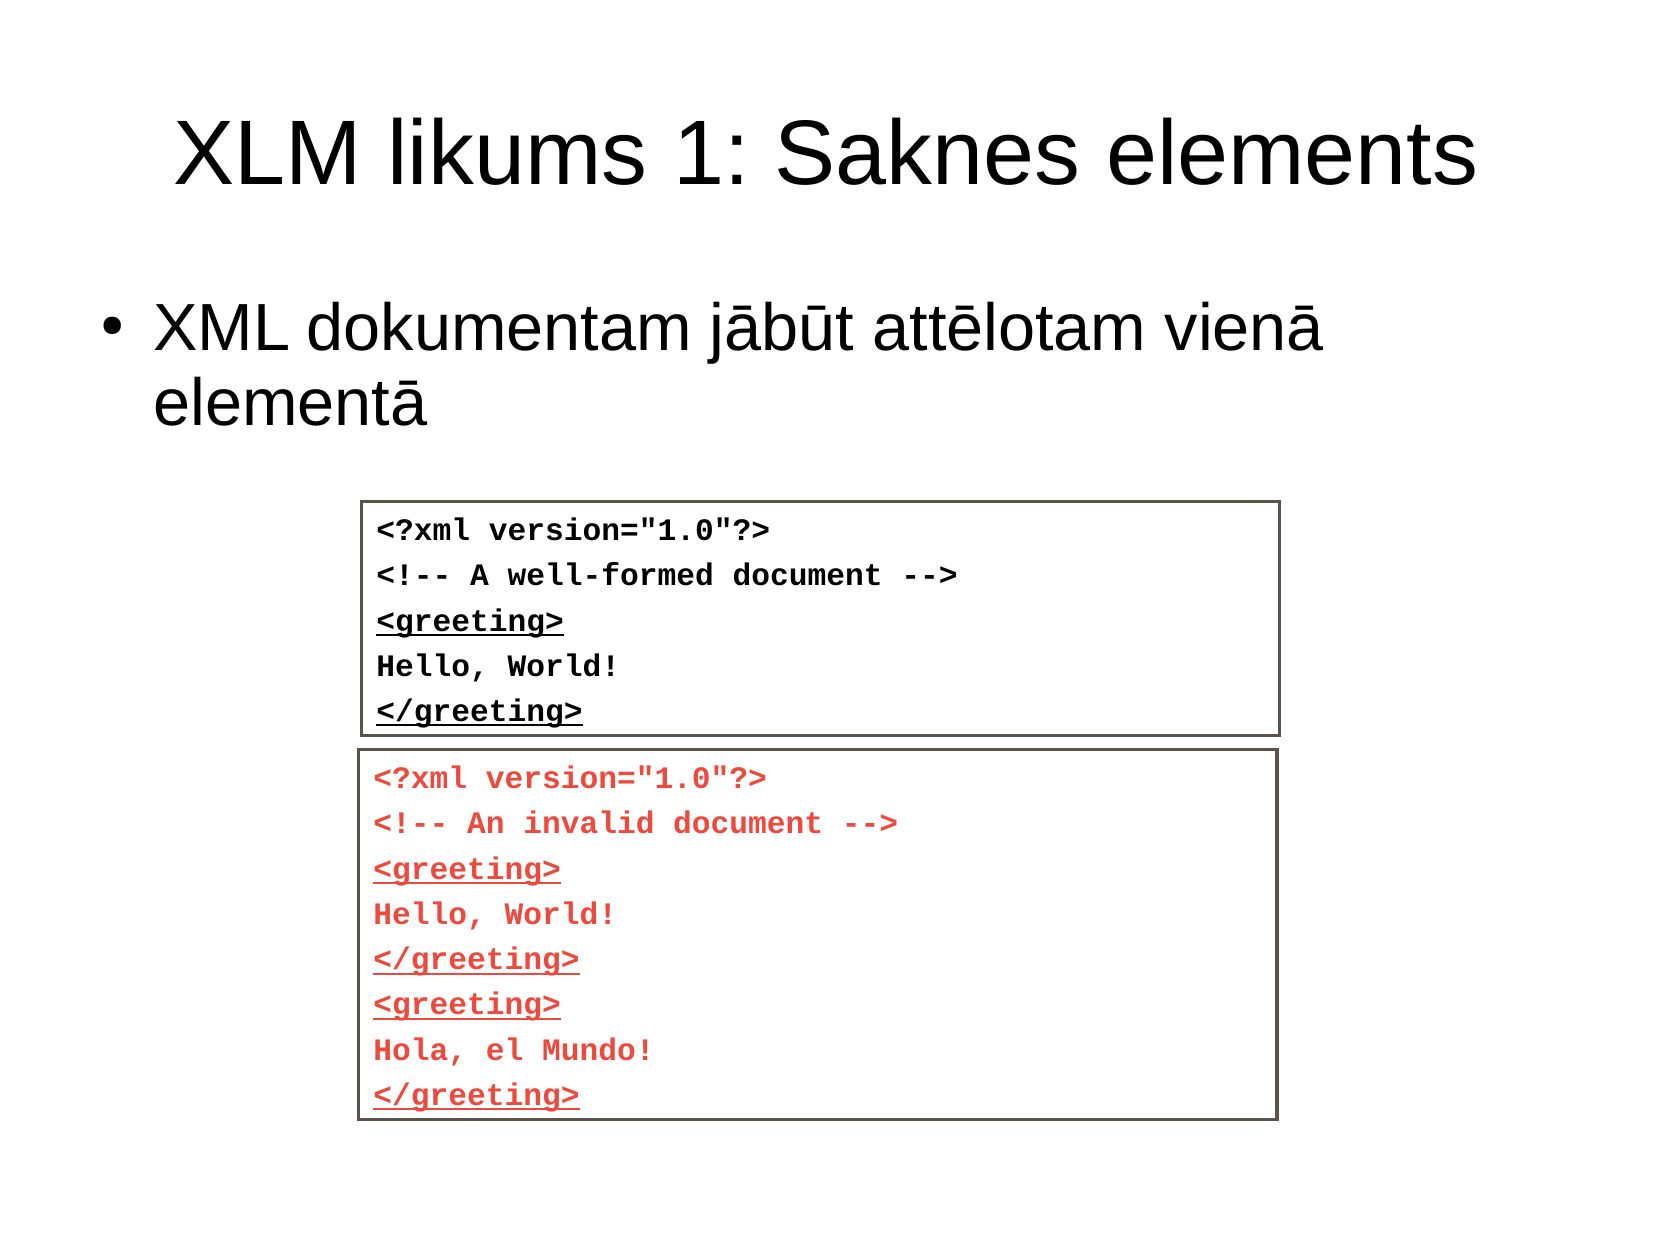

# XLM likums 1: Saknes elements
XML dokumentam jābūt attēlotam vienā elementā
<?xml version="1.0"?>
<!-- A well-formed document -->
<greeting>
Hello, World!
</greeting>
<?xml version="1.0"?>
<!-- An invalid document -->
<greeting>
Hello, World!
</greeting>
<greeting>
Hola, el Mundo!
</greeting>